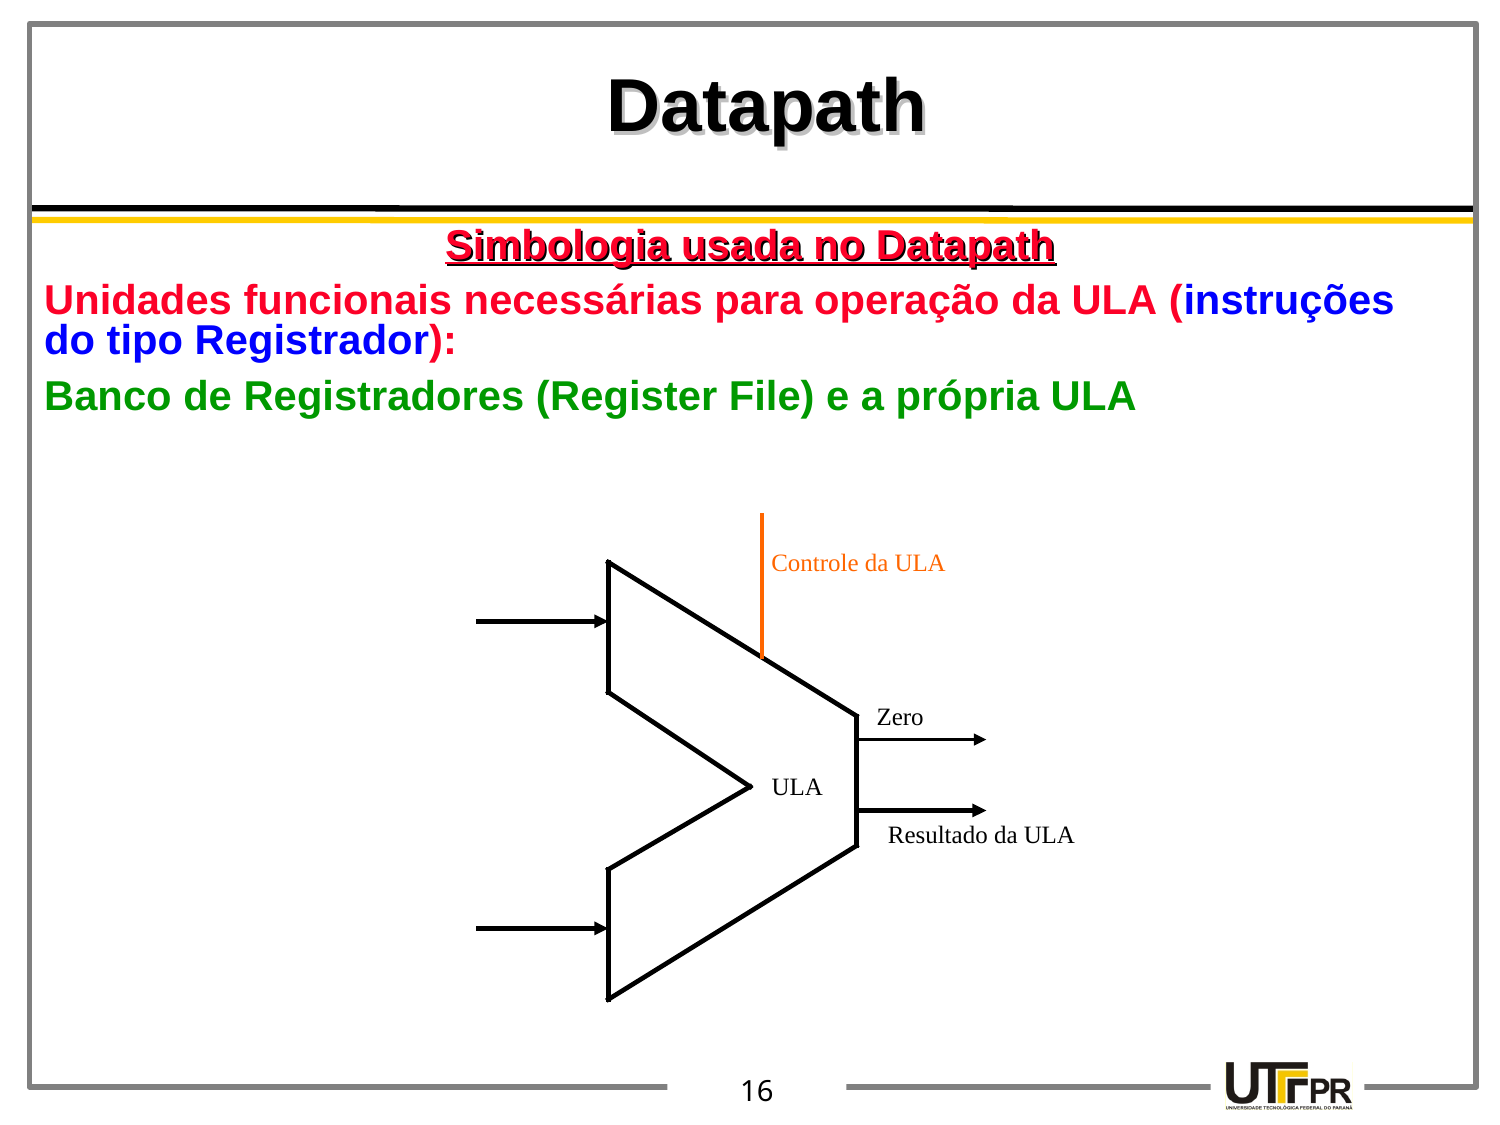

Datapath
# Simbologia usada no Datapath
Unidades funcionais necessárias para operação da ULA (instruções do tipo Registrador):
Banco de Registradores (Register File) e a própria ULA
 Controle da ULA
Zero
ULA
 Resultado da ULA